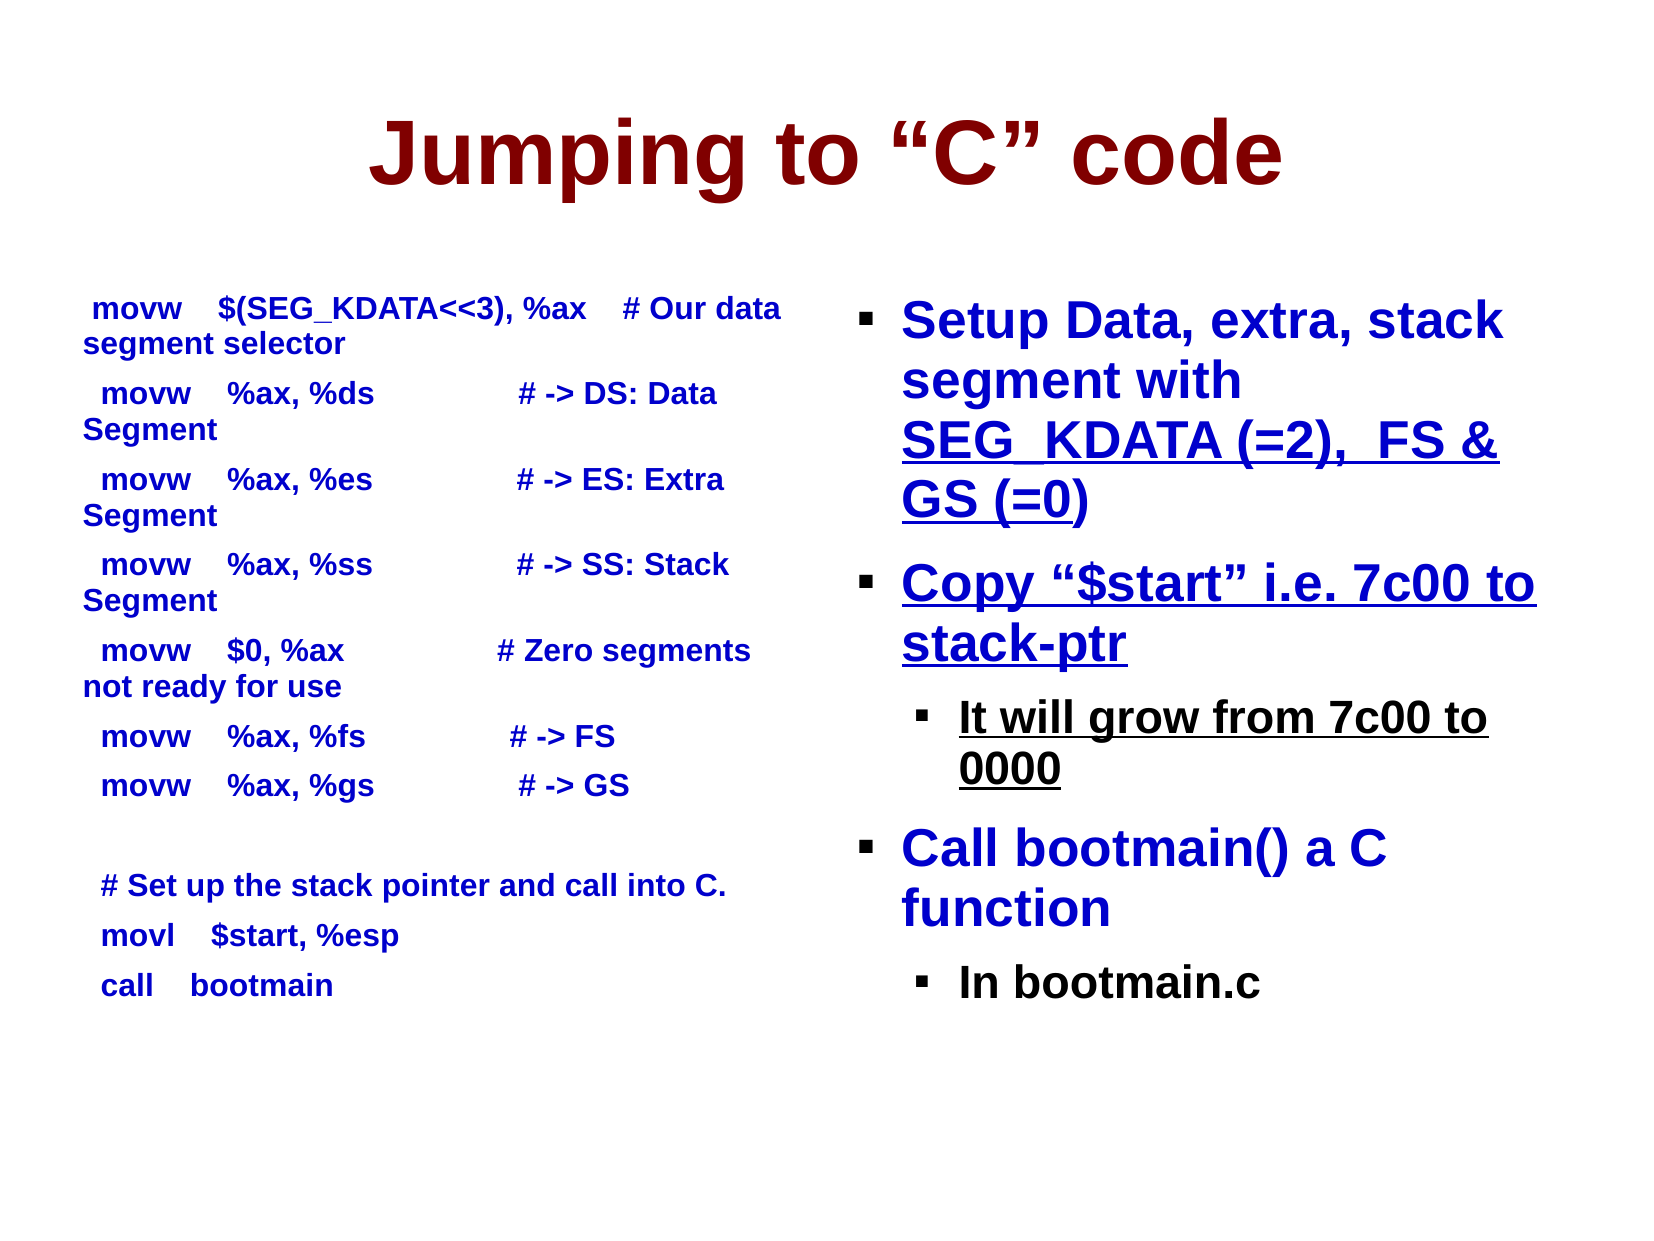

# Jumping to “C” code
 movw $(SEG_KDATA<<3), %ax # Our data segment selector
 movw %ax, %ds # -> DS: Data Segment
 movw %ax, %es # -> ES: Extra Segment
 movw %ax, %ss # -> SS: Stack Segment
 movw $0, %ax # Zero segments not ready for use
 movw %ax, %fs # -> FS
 movw %ax, %gs # -> GS
 # Set up the stack pointer and call into C.
 movl $start, %esp
 call bootmain
Setup Data, extra, stack segment with SEG_KDATA (=2), FS & GS (=0)
Copy “$start” i.e. 7c00 to stack-ptr
It will grow from 7c00 to 0000
Call bootmain() a C function
In bootmain.c